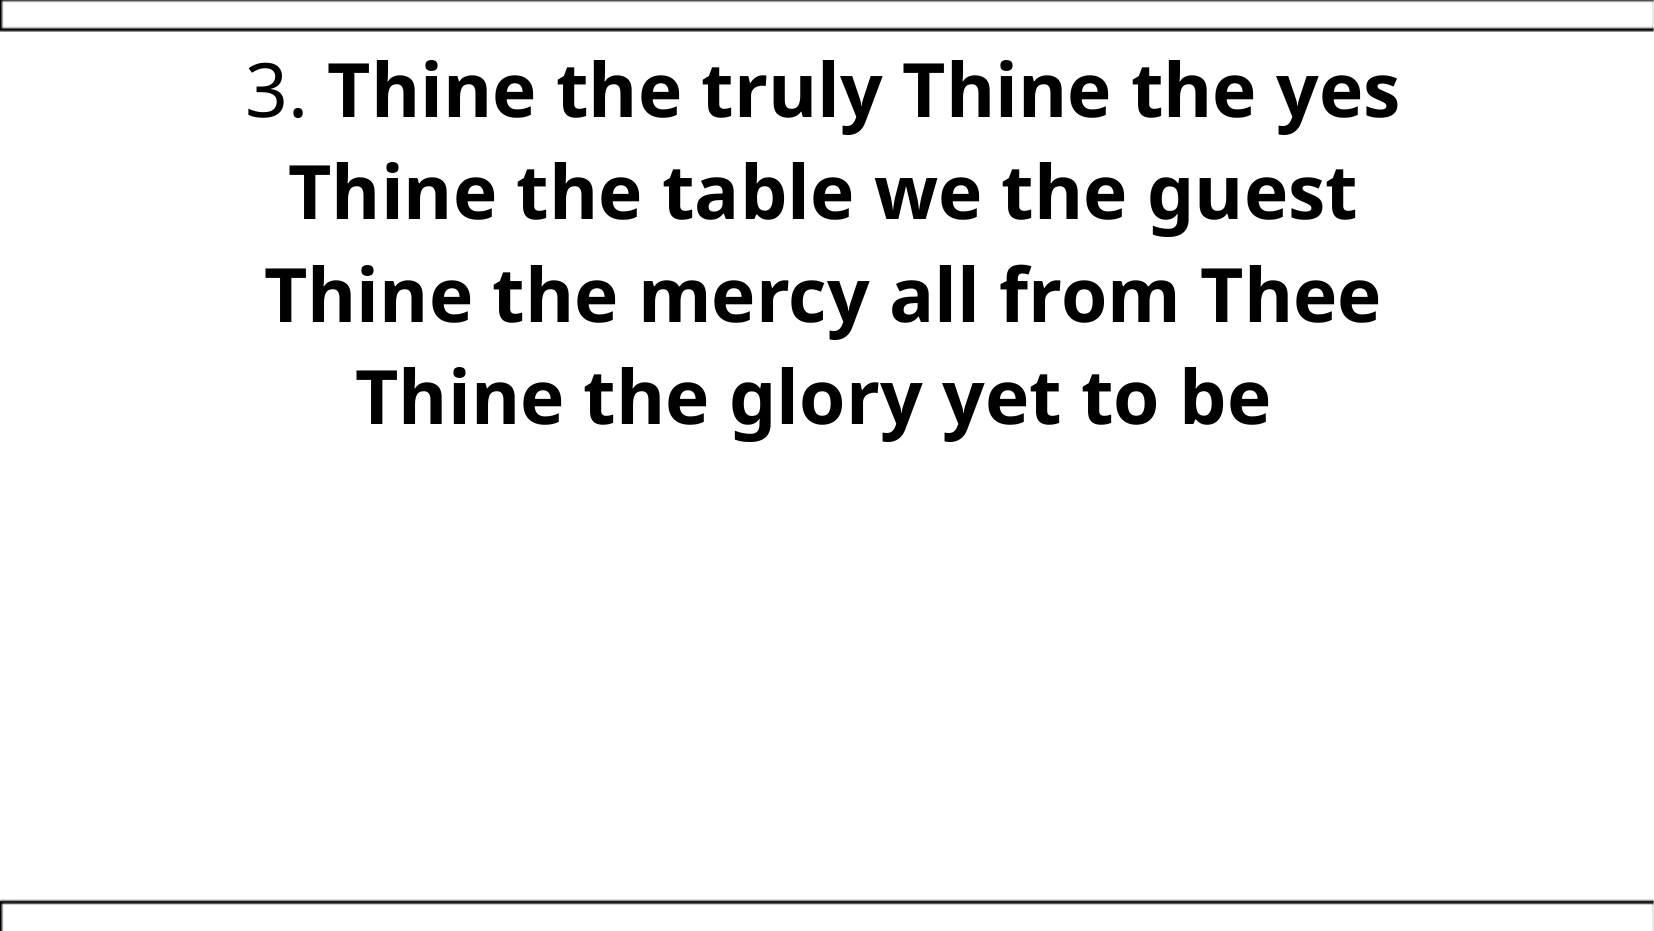

3. Thine the truly Thine the yes
Thine the table we the guest
Thine the mercy all from Thee
Thine the glory yet to be